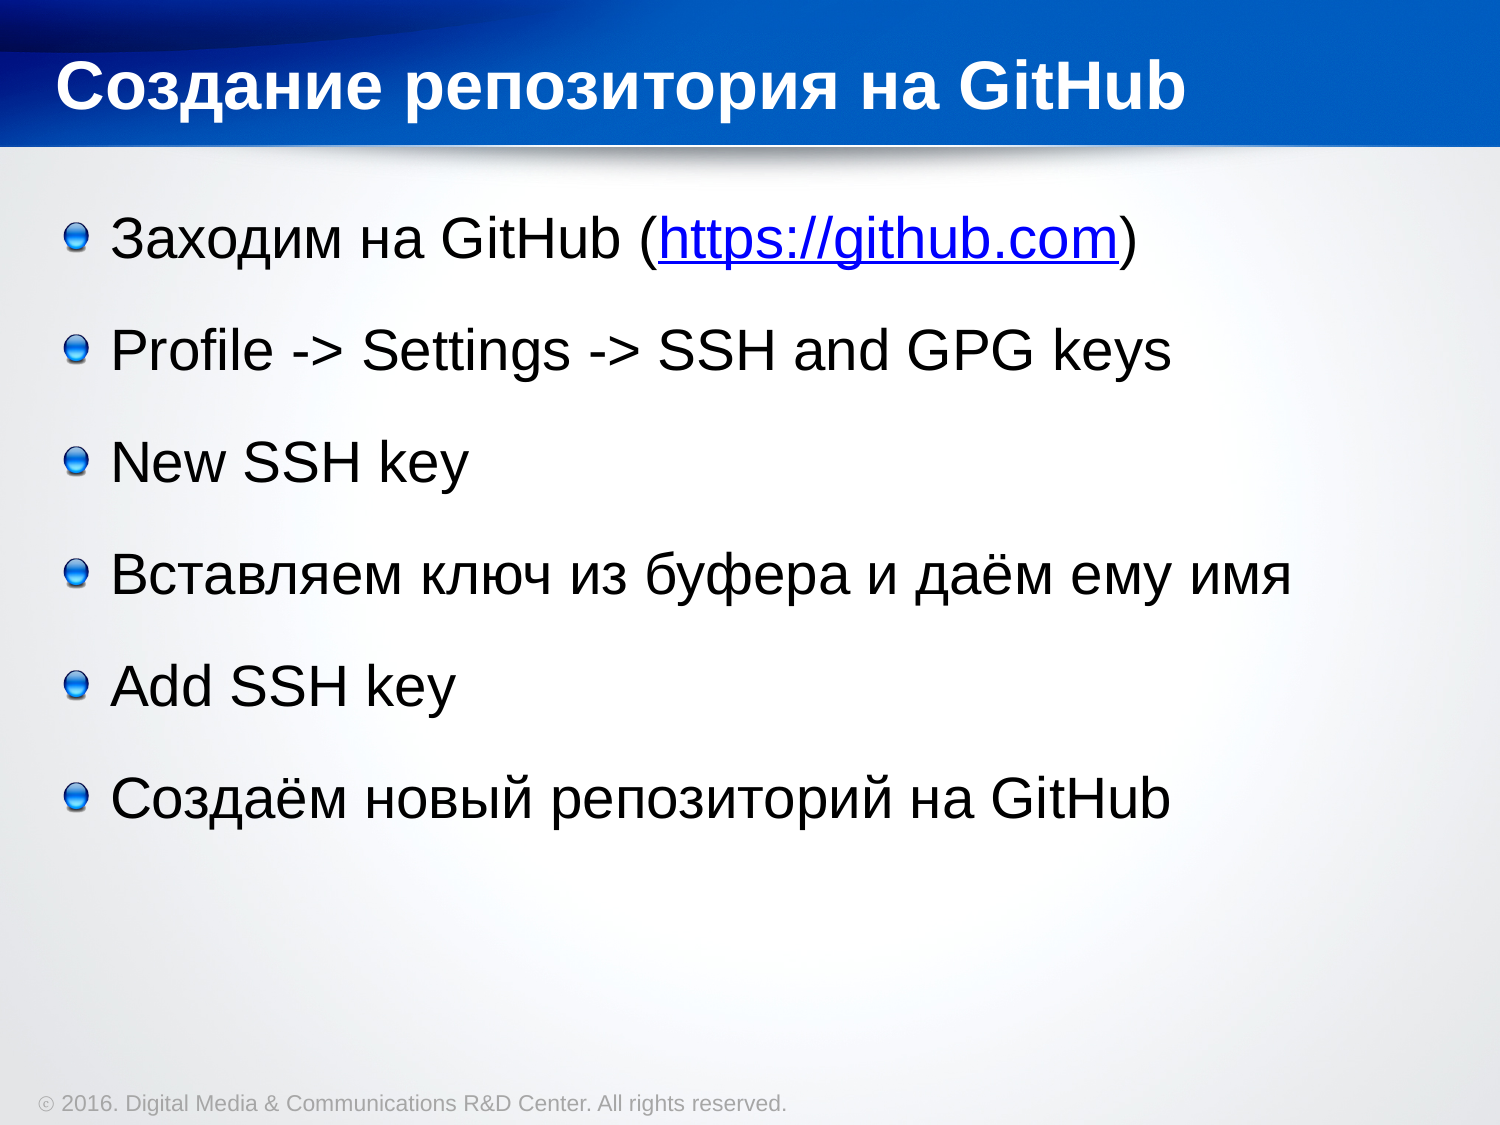

Создание репозитория на GitHub
# Заходим на GitHub (https://github.com)
Profile -> Settings -> SSH and GPG keys
New SSH key
Вставляем ключ из буфера и даём ему имя
Add SSH key
Создаём новый репозиторий на GitHub